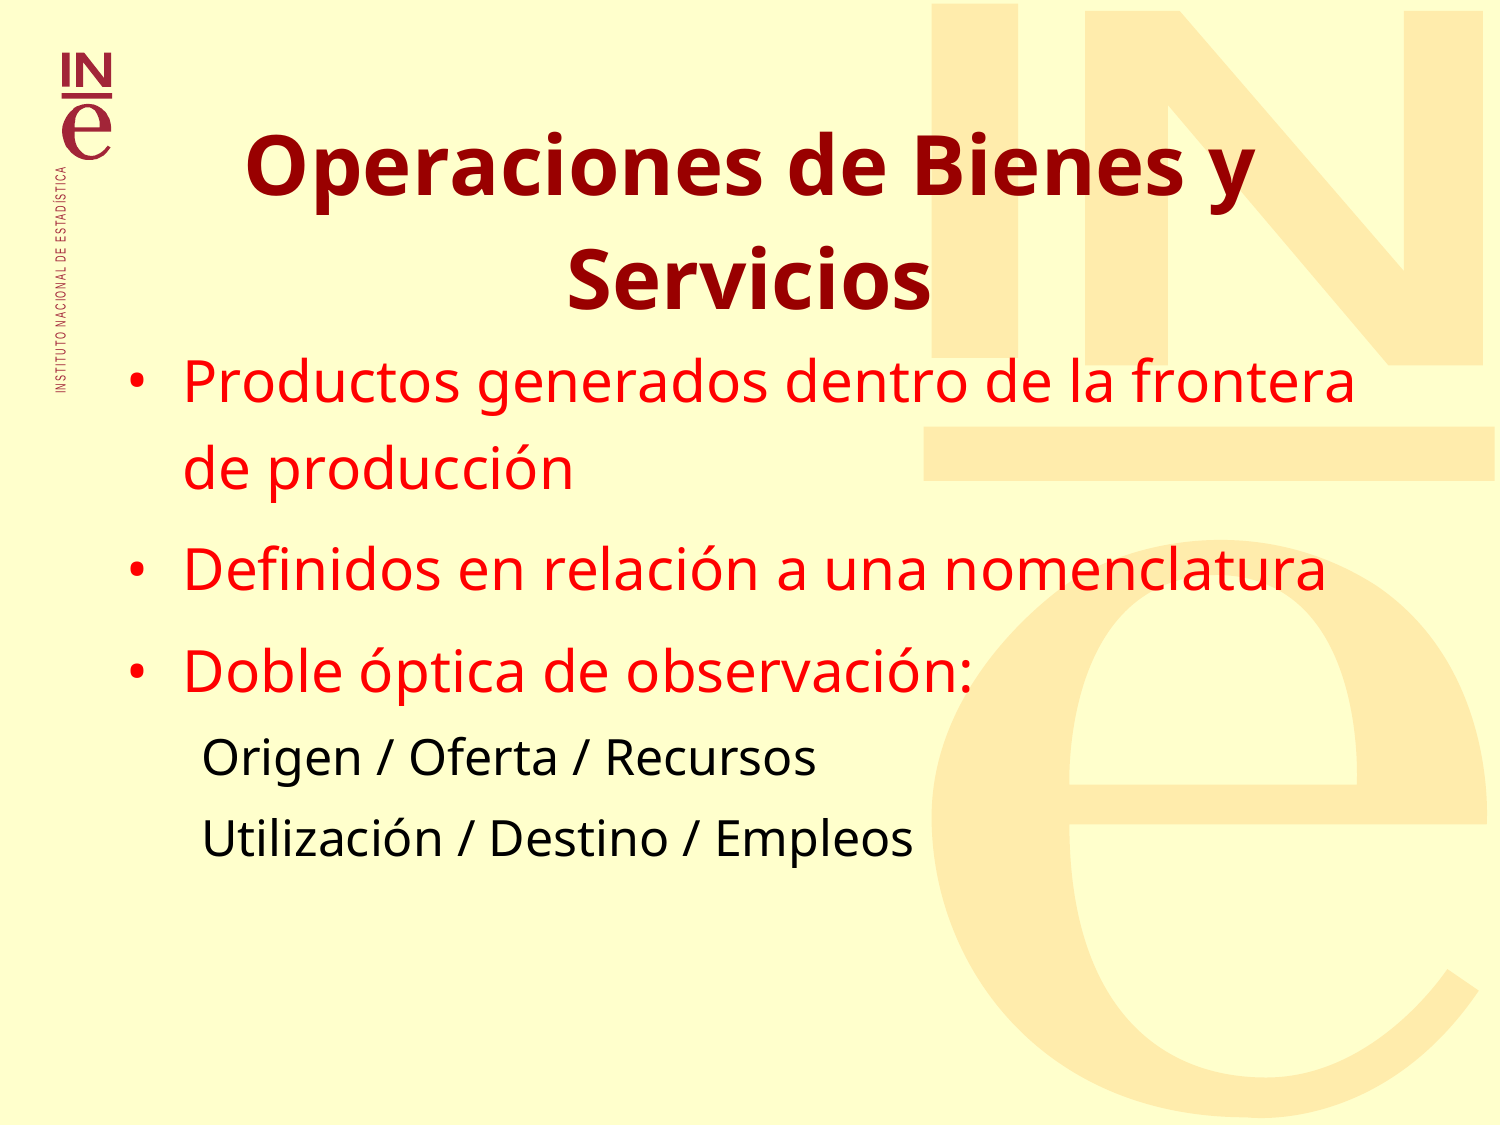

# Operaciones de Bienes y Servicios
Productos generados dentro de la frontera de producción
Definidos en relación a una nomenclatura
Doble óptica de observación:
Origen / Oferta / Recursos
Utilización / Destino / Empleos